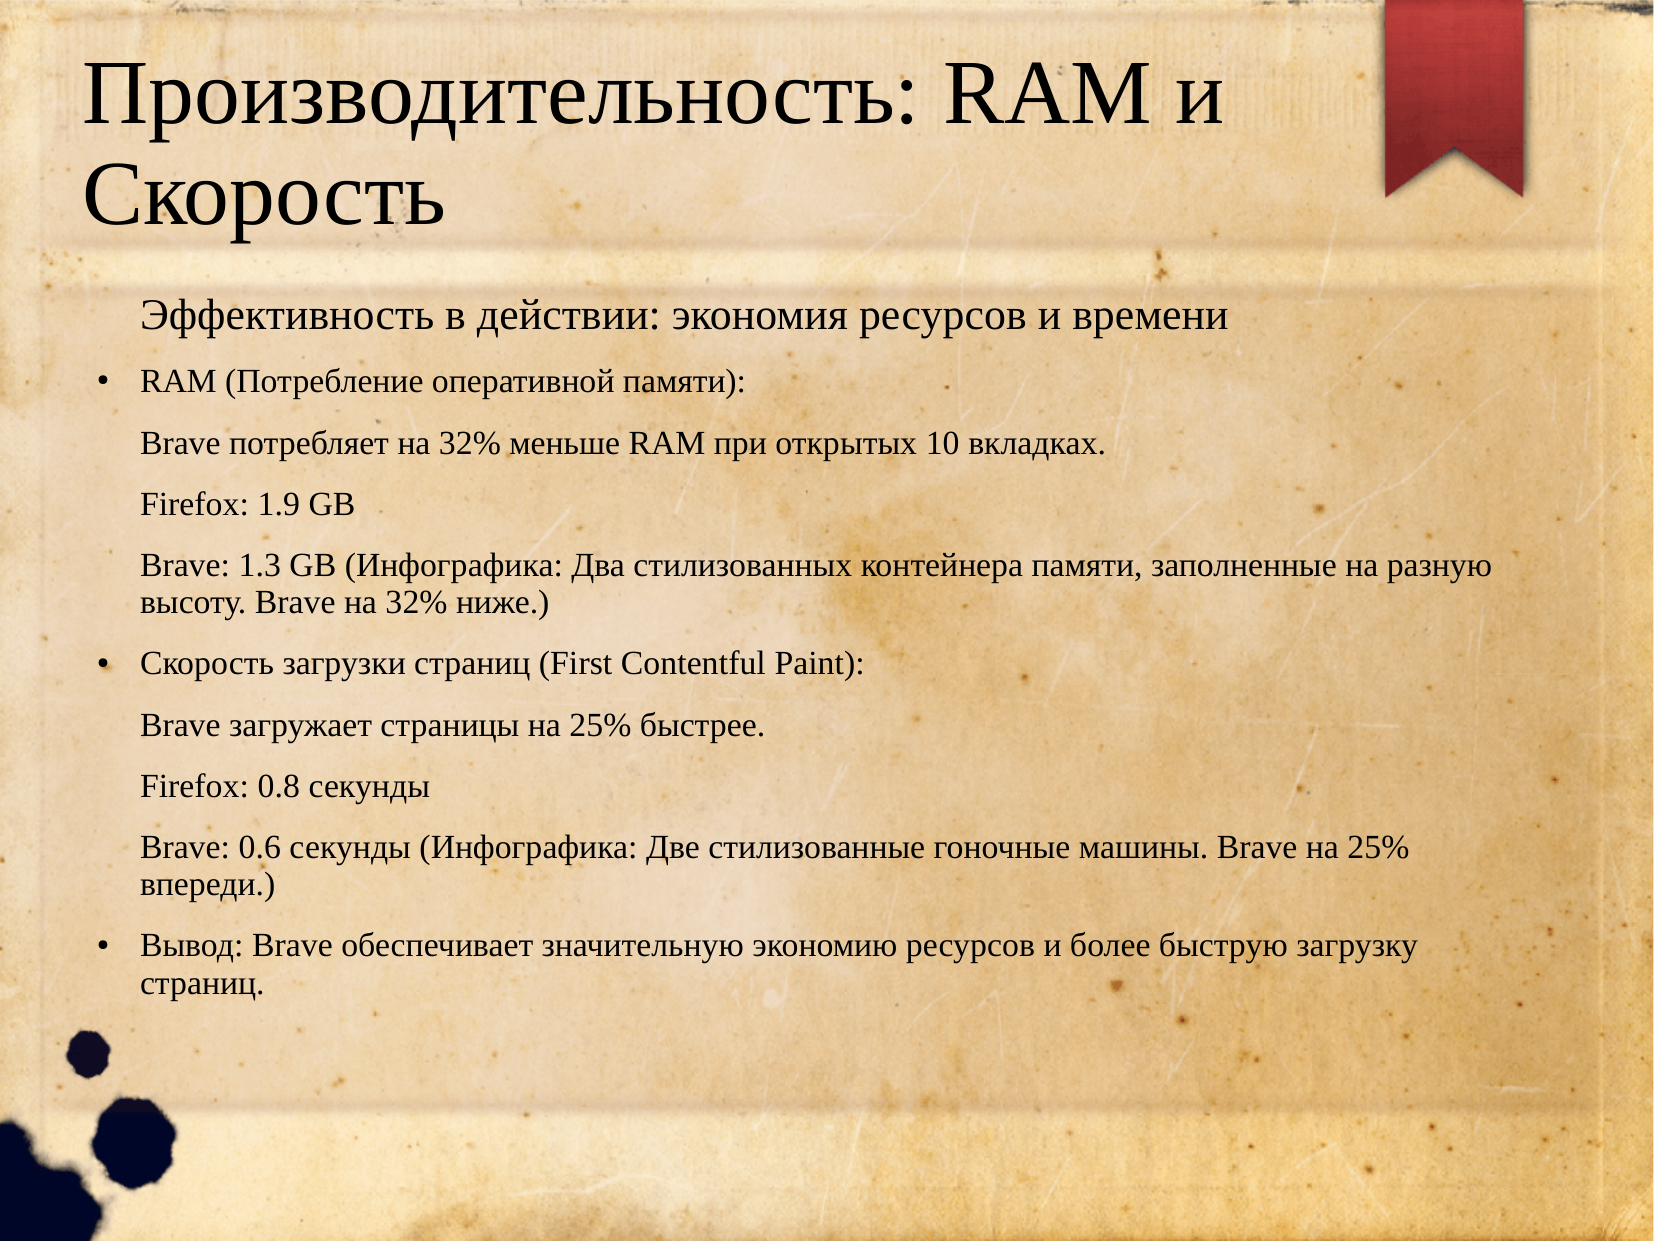

# Производительность: RAM и Скорость
Эффективность в действии: экономия ресурсов и времени
RAM (Потребление оперативной памяти):
Brave потребляет на 32% меньше RAM при открытых 10 вкладках.
Firefox: 1.9 GB
Brave: 1.3 GB (Инфографика: Два стилизованных контейнера памяти, заполненные на разную высоту. Brave на 32% ниже.)
Скорость загрузки страниц (First Contentful Paint):
Brave загружает страницы на 25% быстрее.
Firefox: 0.8 секунды
Brave: 0.6 секунды (Инфографика: Две стилизованные гоночные машины. Brave на 25% впереди.)
Вывод: Brave обеспечивает значительную экономию ресурсов и более быструю загрузку страниц.